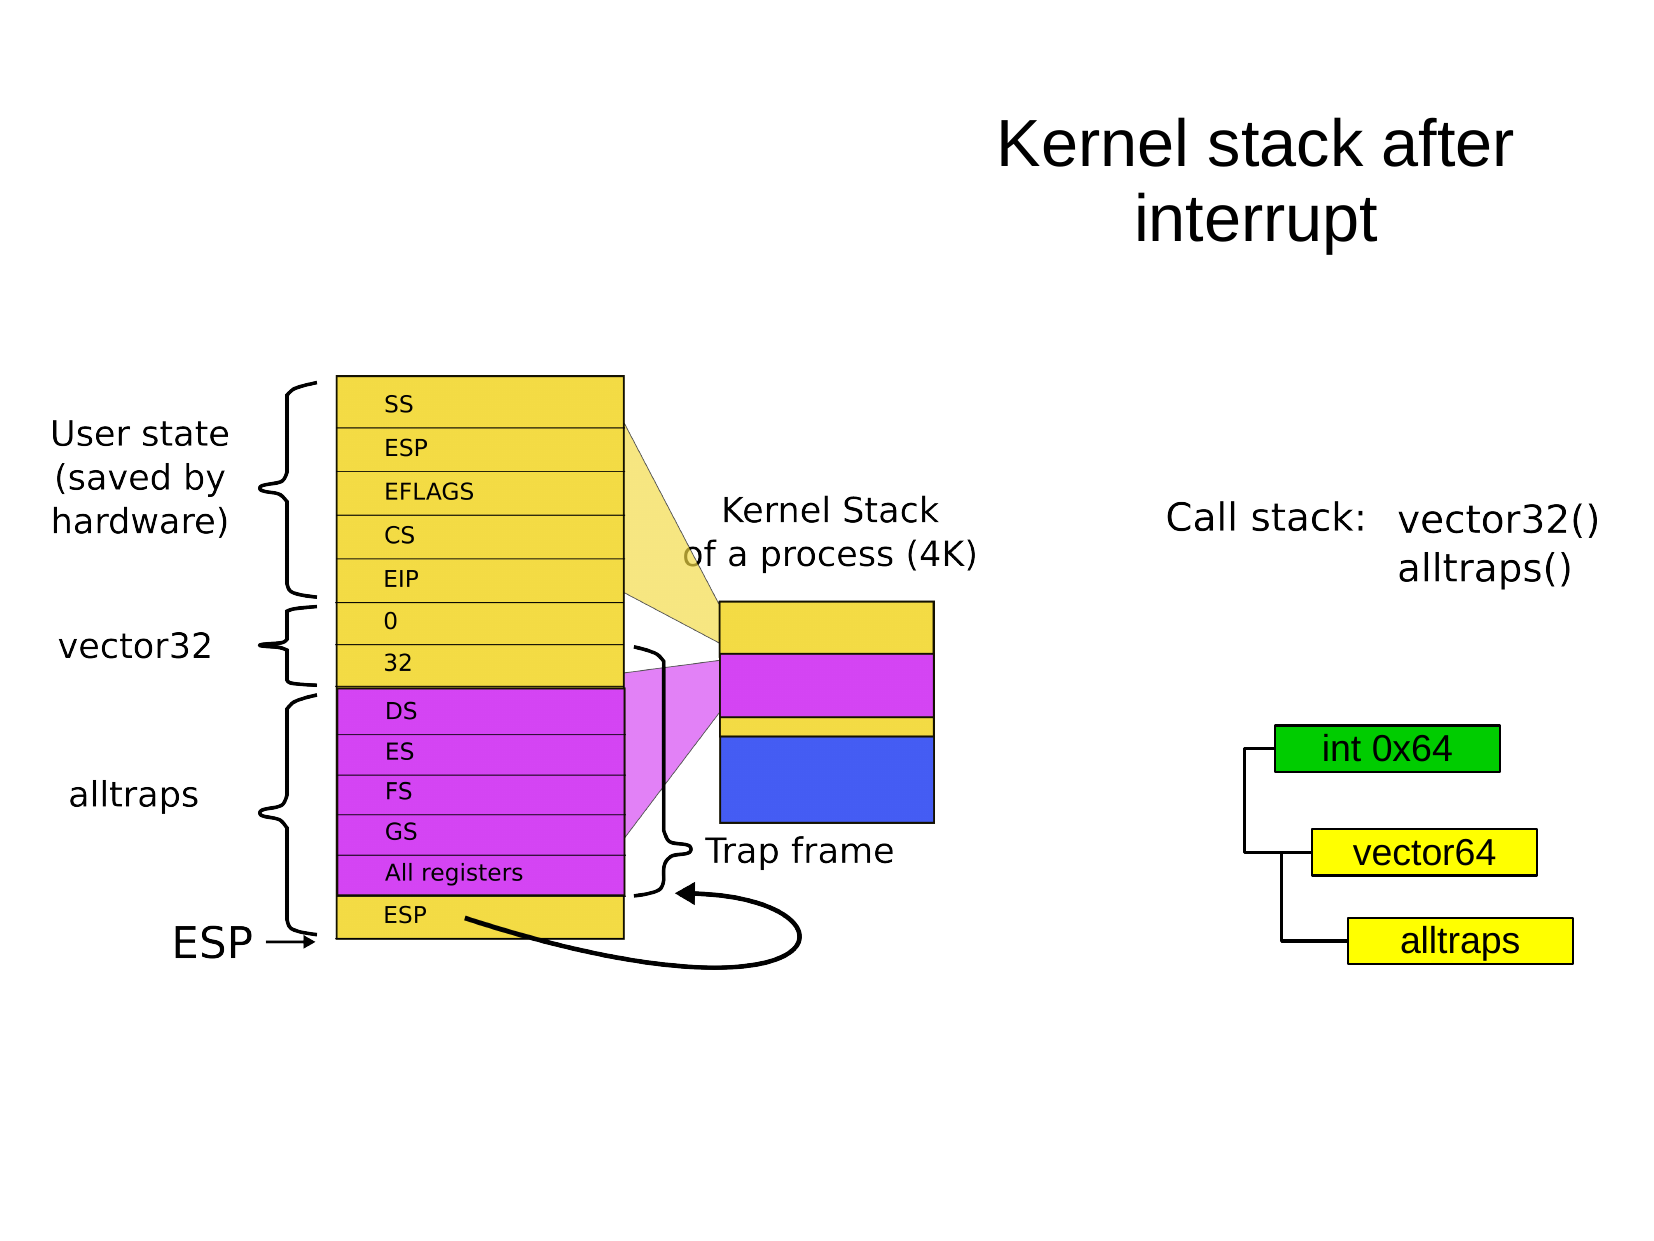

# Kernel stack after interrupt
int 0x64
vector64
alltraps